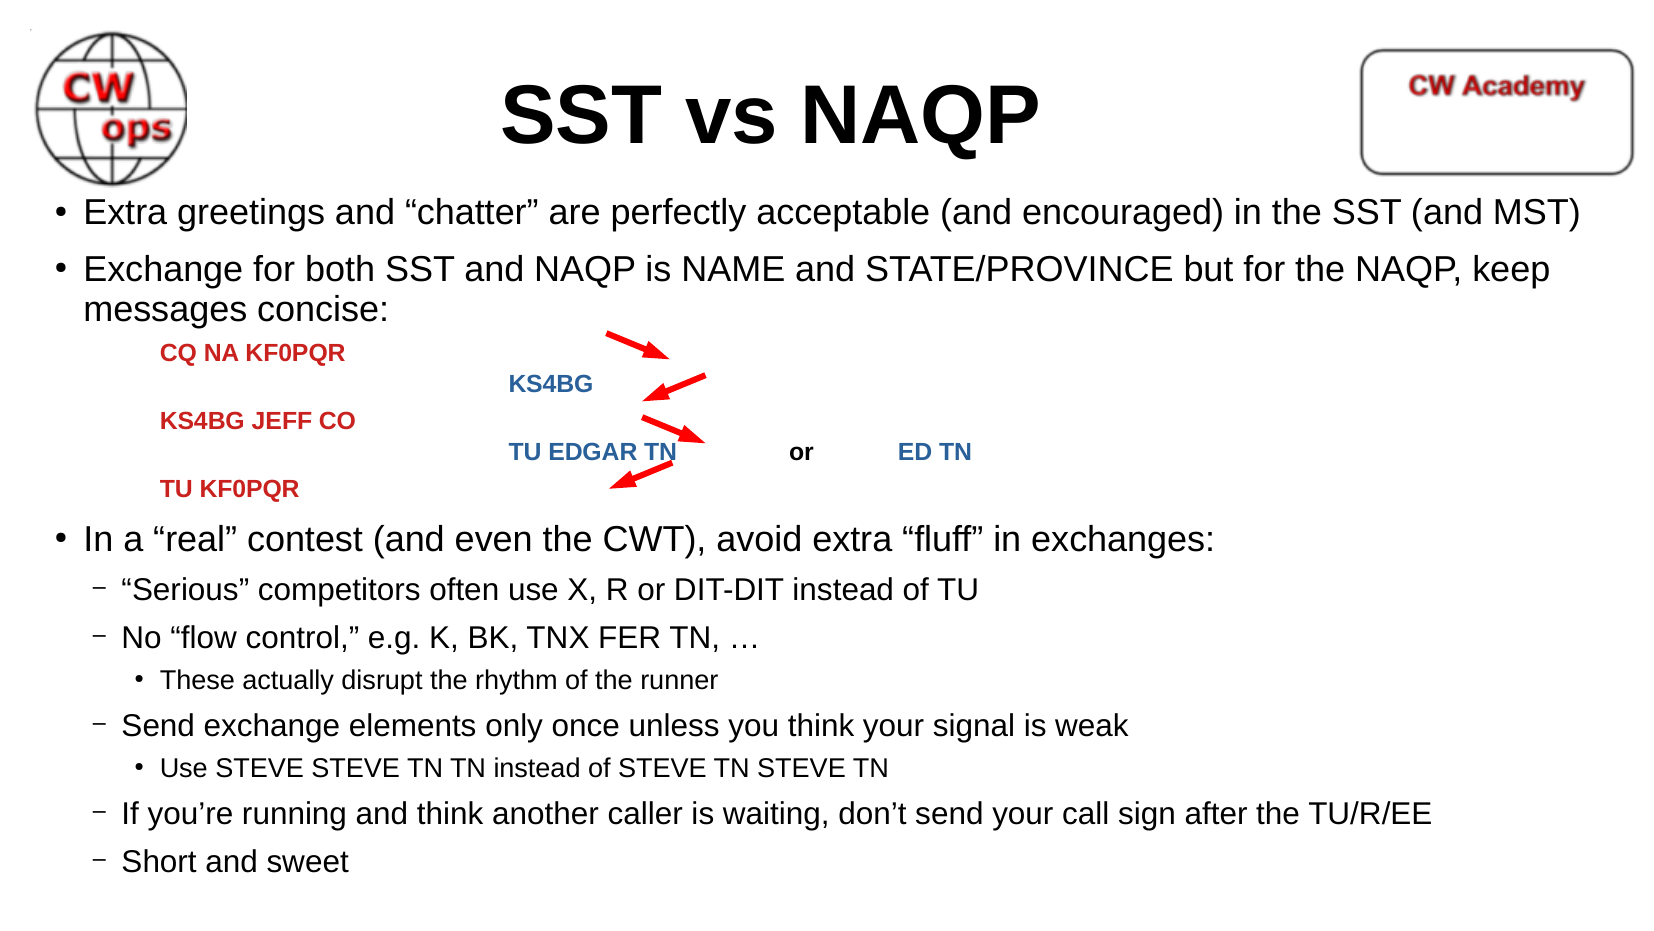

# SST vs NAQP
Extra greetings and “chatter” are perfectly acceptable (and encouraged) in the SST (and MST)
Exchange for both SST and NAQP is NAME and STATE/PROVINCE but for the NAQP, keep messages concise:
CQ NA KF0PQR
 		KS4BG
KS4BG JEFF CO
 		TU EDGAR TN or ED TN
TU KF0PQR
In a “real” contest (and even the CWT), avoid extra “fluff” in exchanges:
“Serious” competitors often use X, R or DIT-DIT instead of TU
No “flow control,” e.g. K, BK, TNX FER TN, …
These actually disrupt the rhythm of the runner
Send exchange elements only once unless you think your signal is weak
Use STEVE STEVE TN TN instead of STEVE TN STEVE TN
If you’re running and think another caller is waiting, don’t send your call sign after the TU/R/EE
Short and sweet